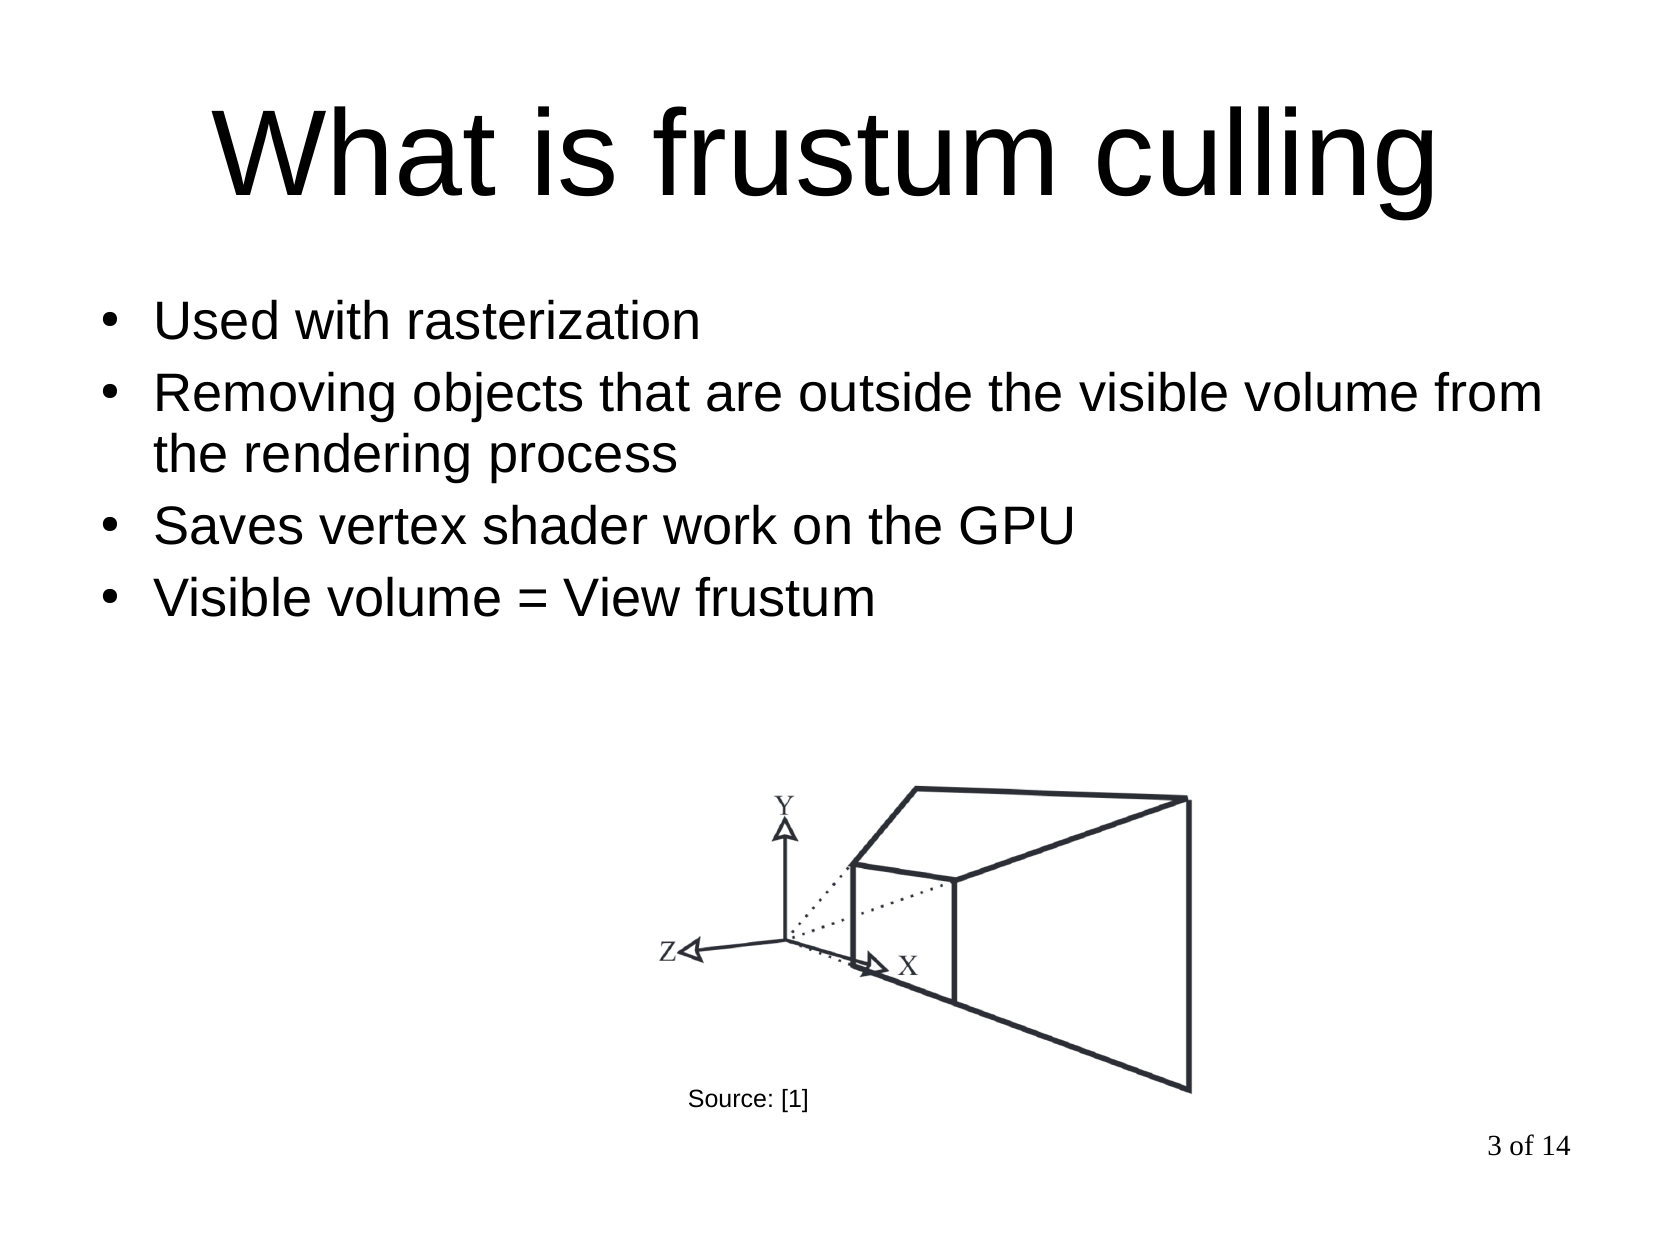

# What is frustum culling
Used with rasterization
Removing objects that are outside the visible volume from the rendering process
Saves vertex shader work on the GPU
Visible volume = View frustum
Source: [1]
3